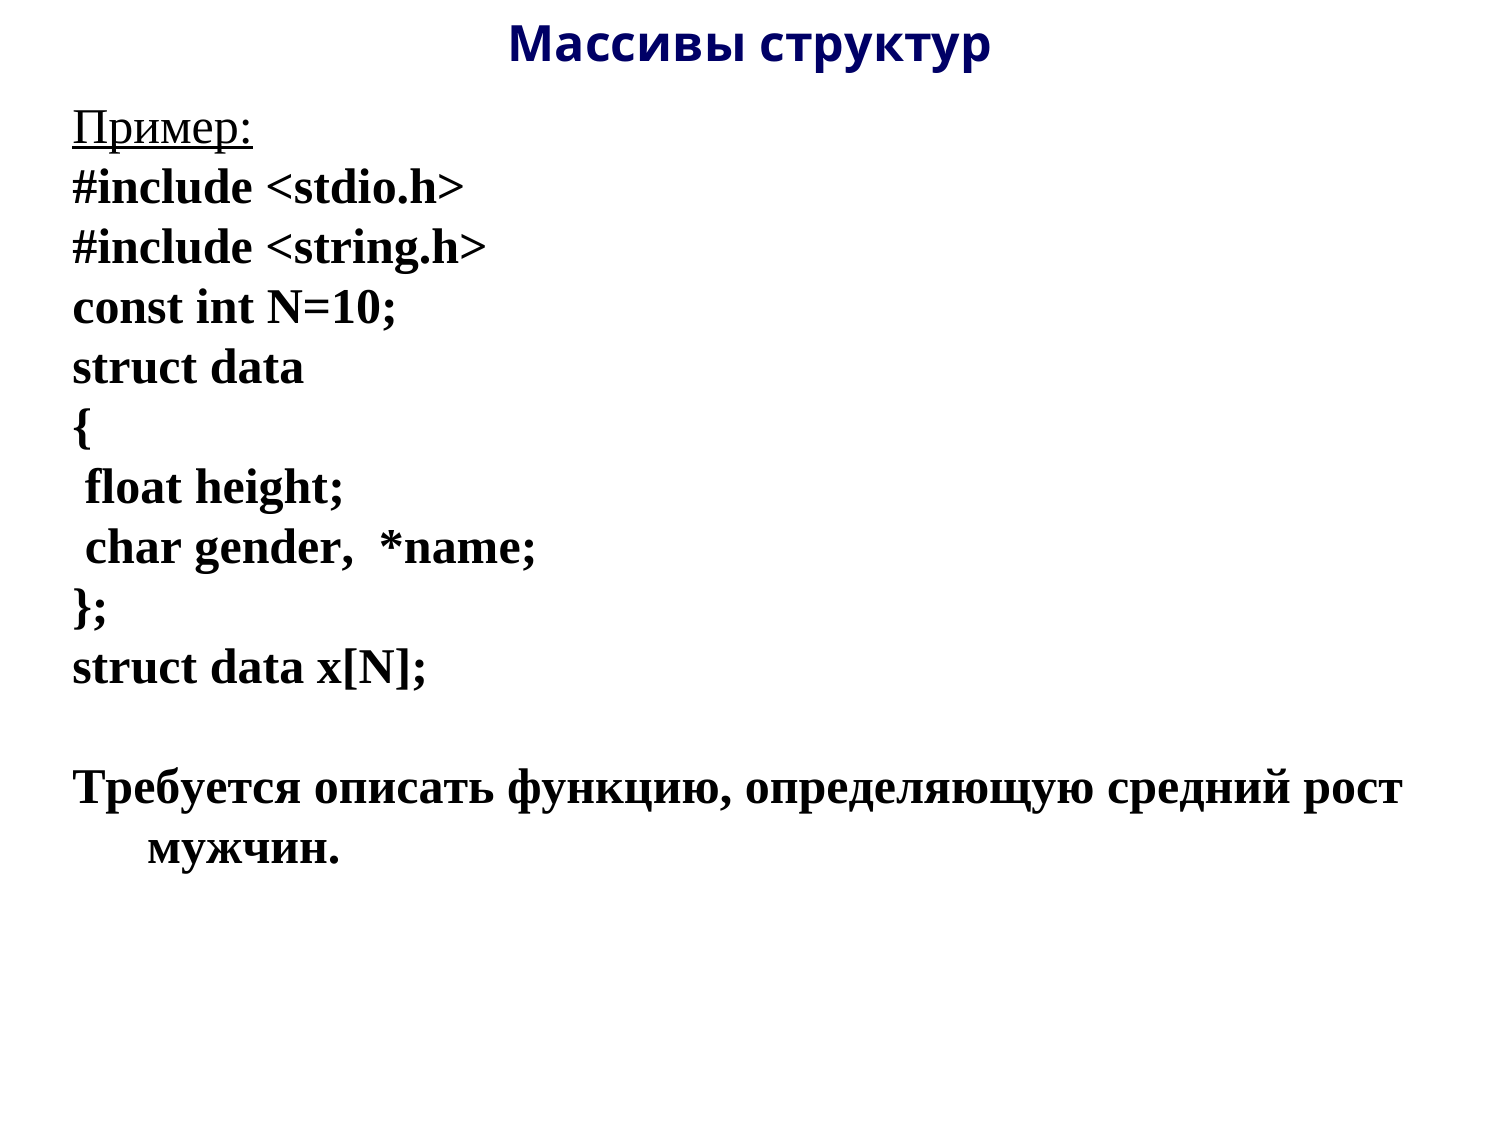

Массивы структур
Пример:
#include <stdio.h>
#include <string.h>
const int N=10;
struct data
{
 float height;
 char gender, *name;
};
struct data x[N];
Требуется описать функцию, определяющую средний рост мужчин.